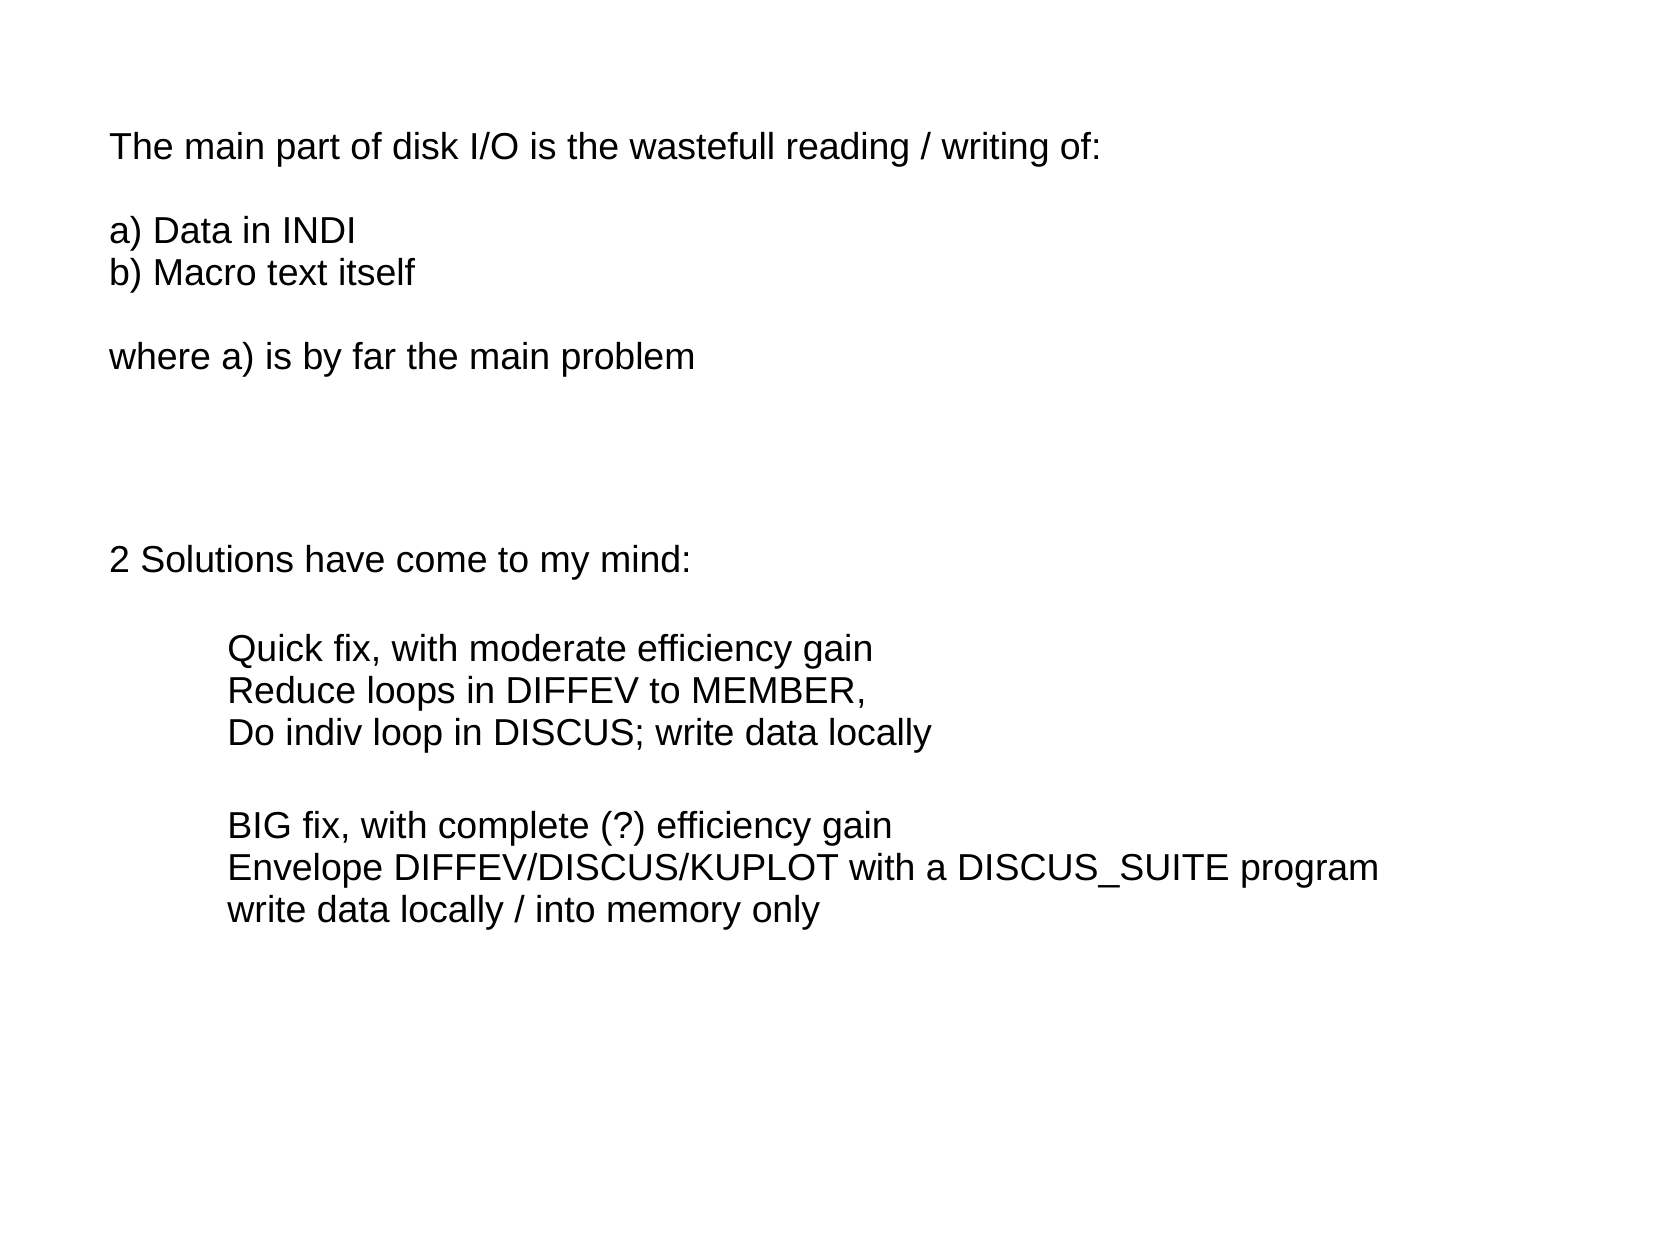

The main part of disk I/O is the wastefull reading / writing of:
a) Data in INDI
b) Macro text itself
where a) is by far the main problem
2 Solutions have come to my mind:
Quick fix, with moderate efficiency gain
Reduce loops in DIFFEV to MEMBER,
Do indiv loop in DISCUS; write data locally
BIG fix, with complete (?) efficiency gain
Envelope DIFFEV/DISCUS/KUPLOT with a DISCUS_SUITE program
write data locally / into memory only